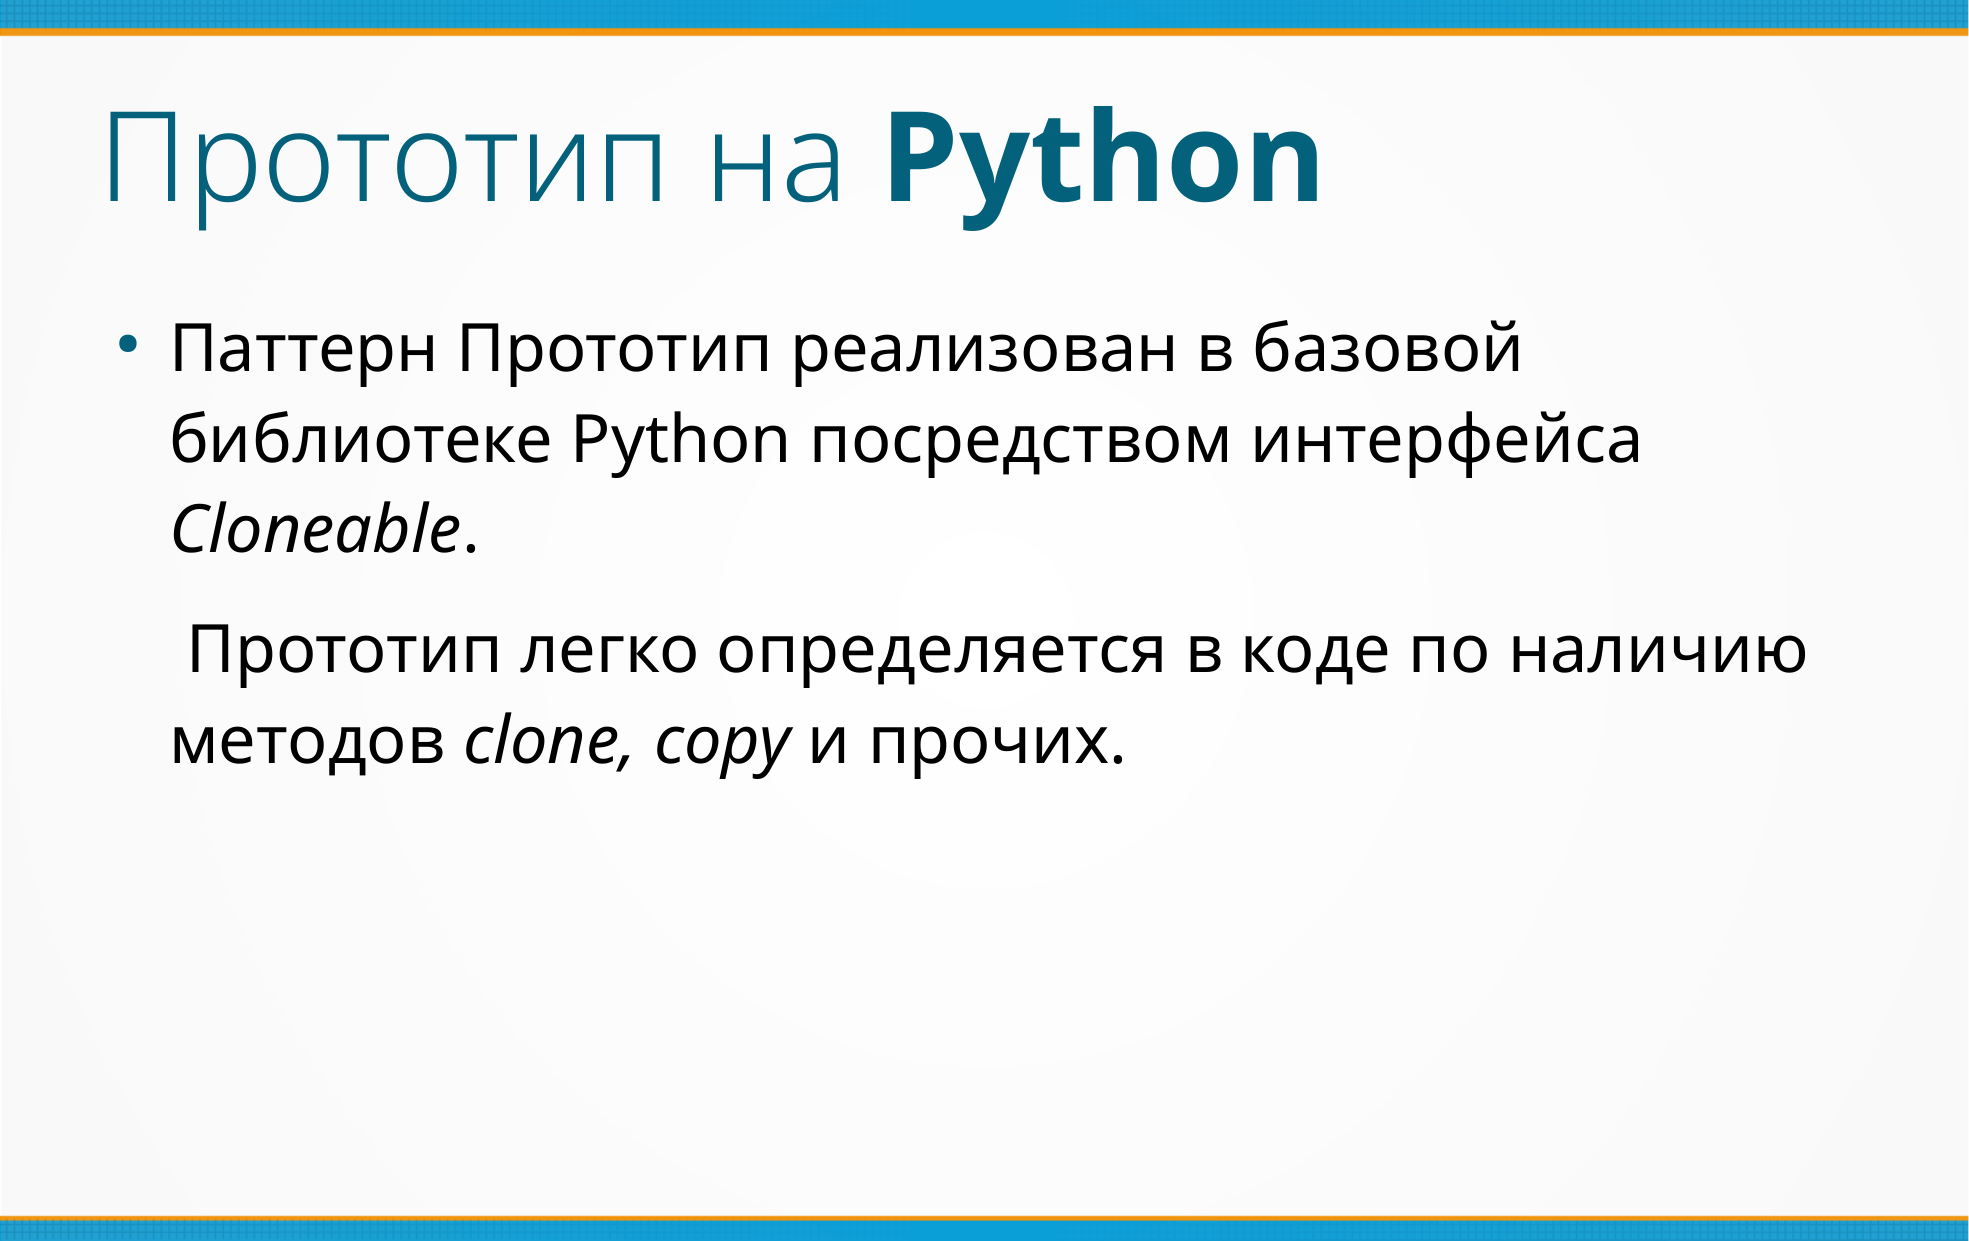

# Прототип на Python
Паттерн Прототип реализован в базовой библиотеке Python посредством интерфейса Cloneable.
 Прототип легко определяется в коде по наличию методов clone, copy и прочих.